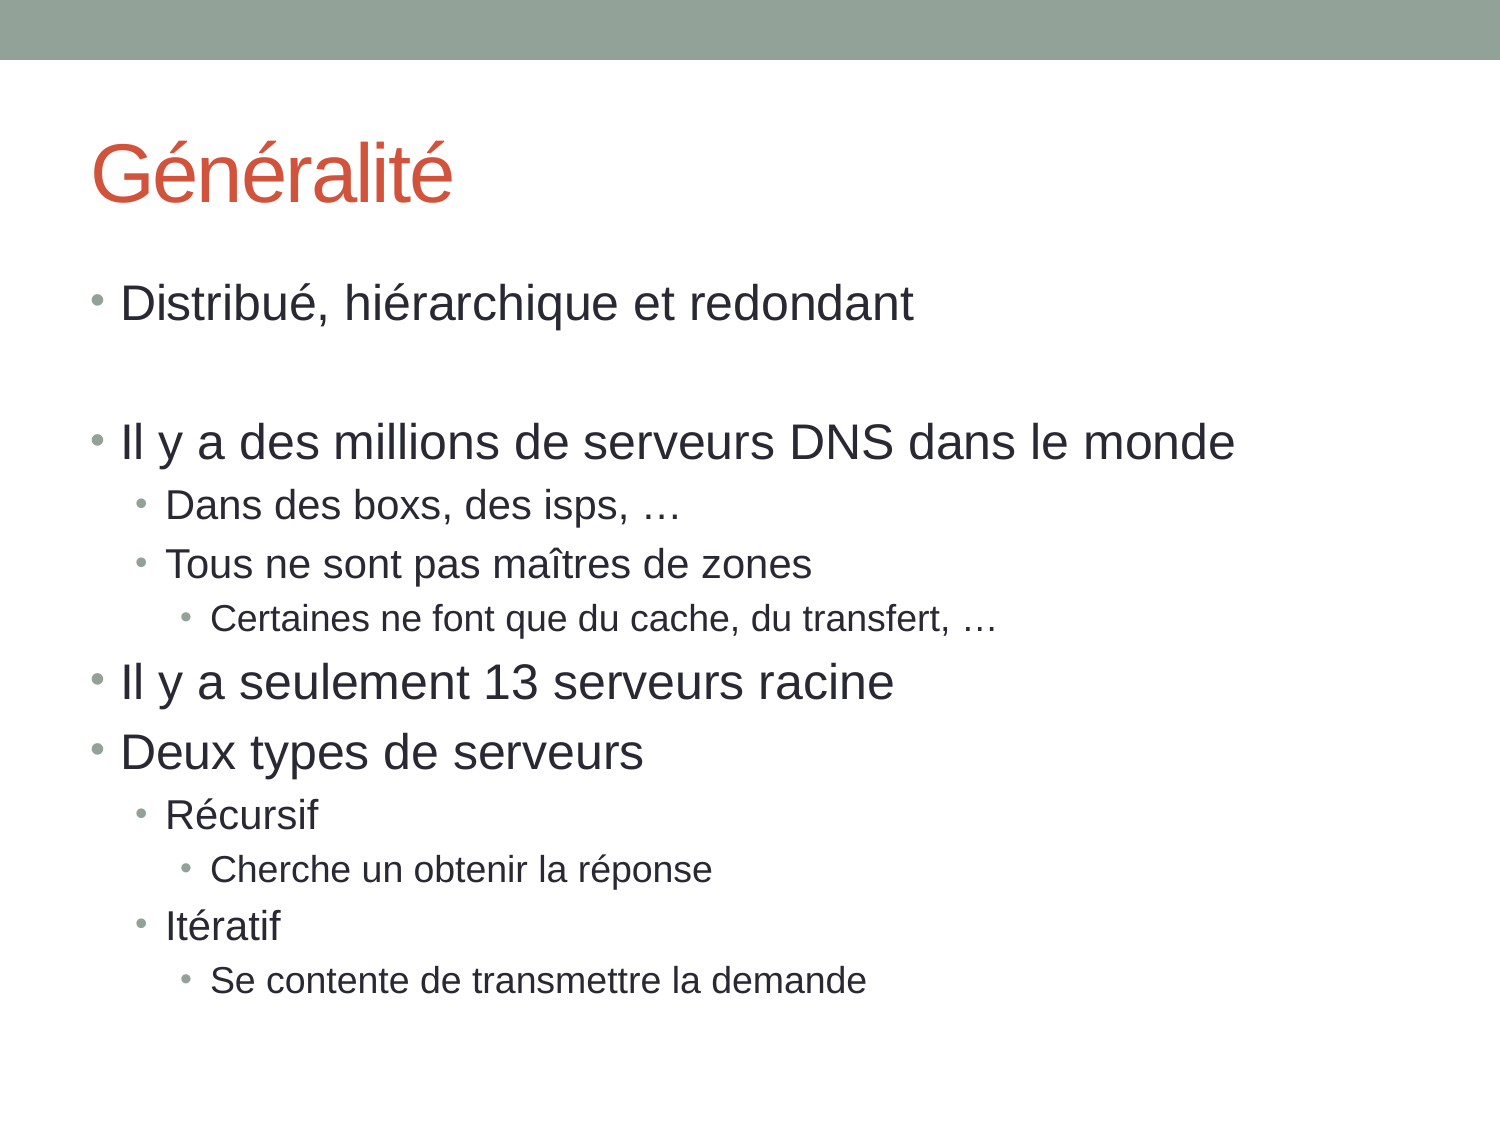

# Généralité
Distribué, hiérarchique et redondant
Il y a des millions de serveurs DNS dans le monde
Dans des boxs, des isps, …
Tous ne sont pas maîtres de zones
Certaines ne font que du cache, du transfert, …
Il y a seulement 13 serveurs racine
Deux types de serveurs
Récursif
Cherche un obtenir la réponse
Itératif
Se contente de transmettre la demande